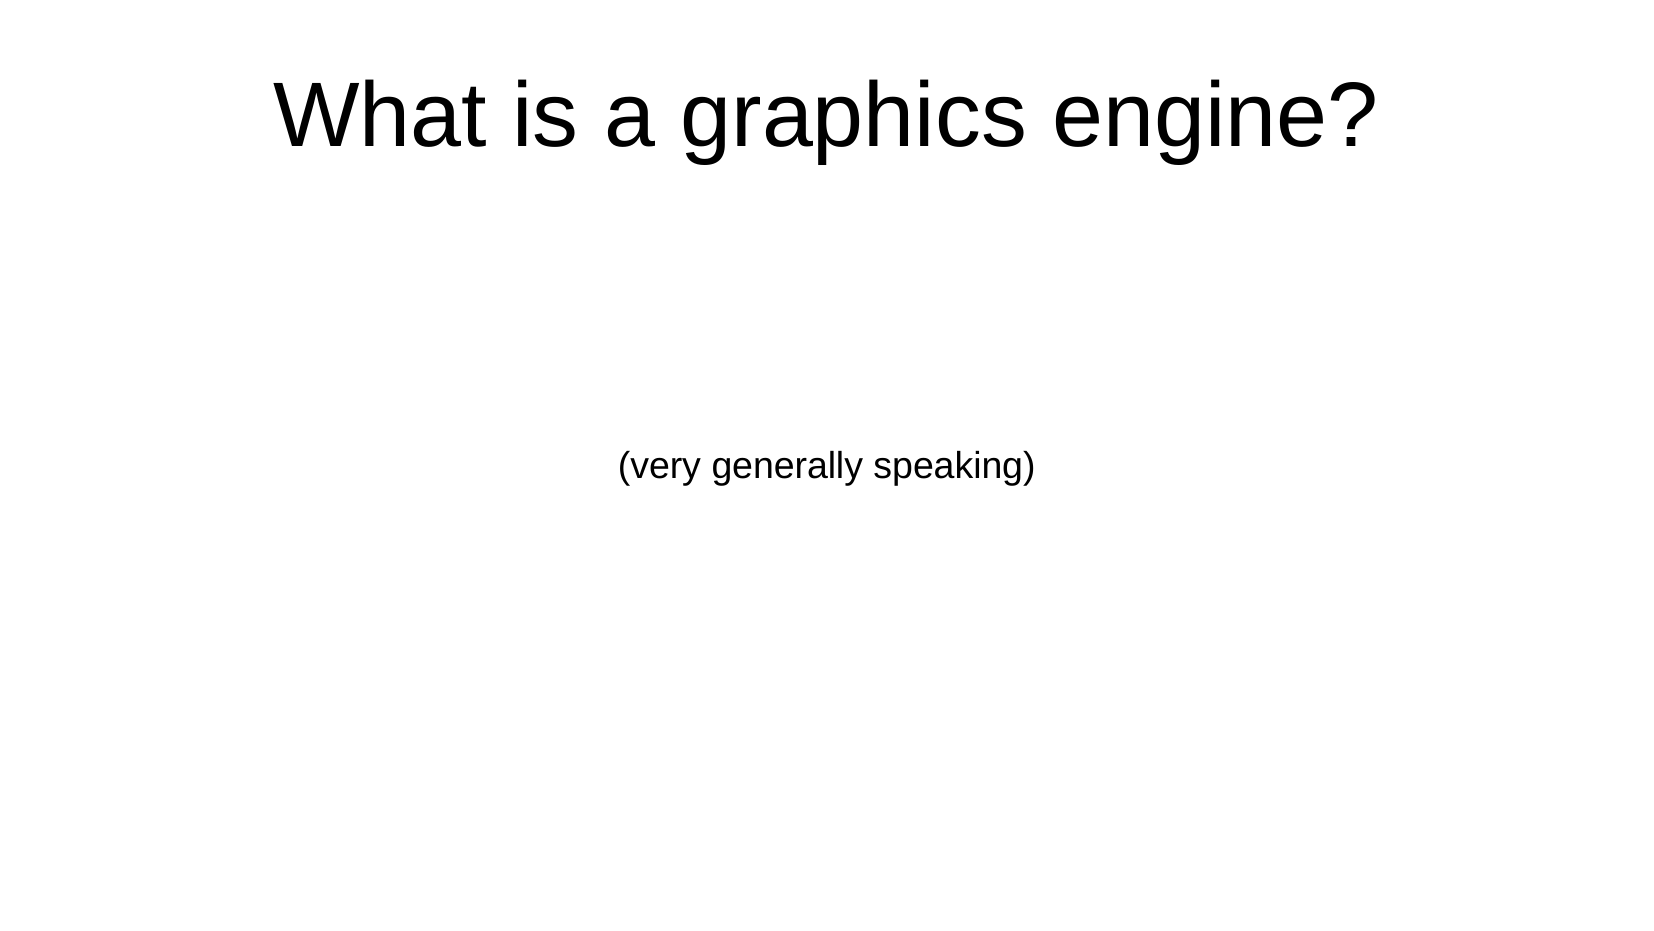

(very generally speaking)
# What is a graphics engine?